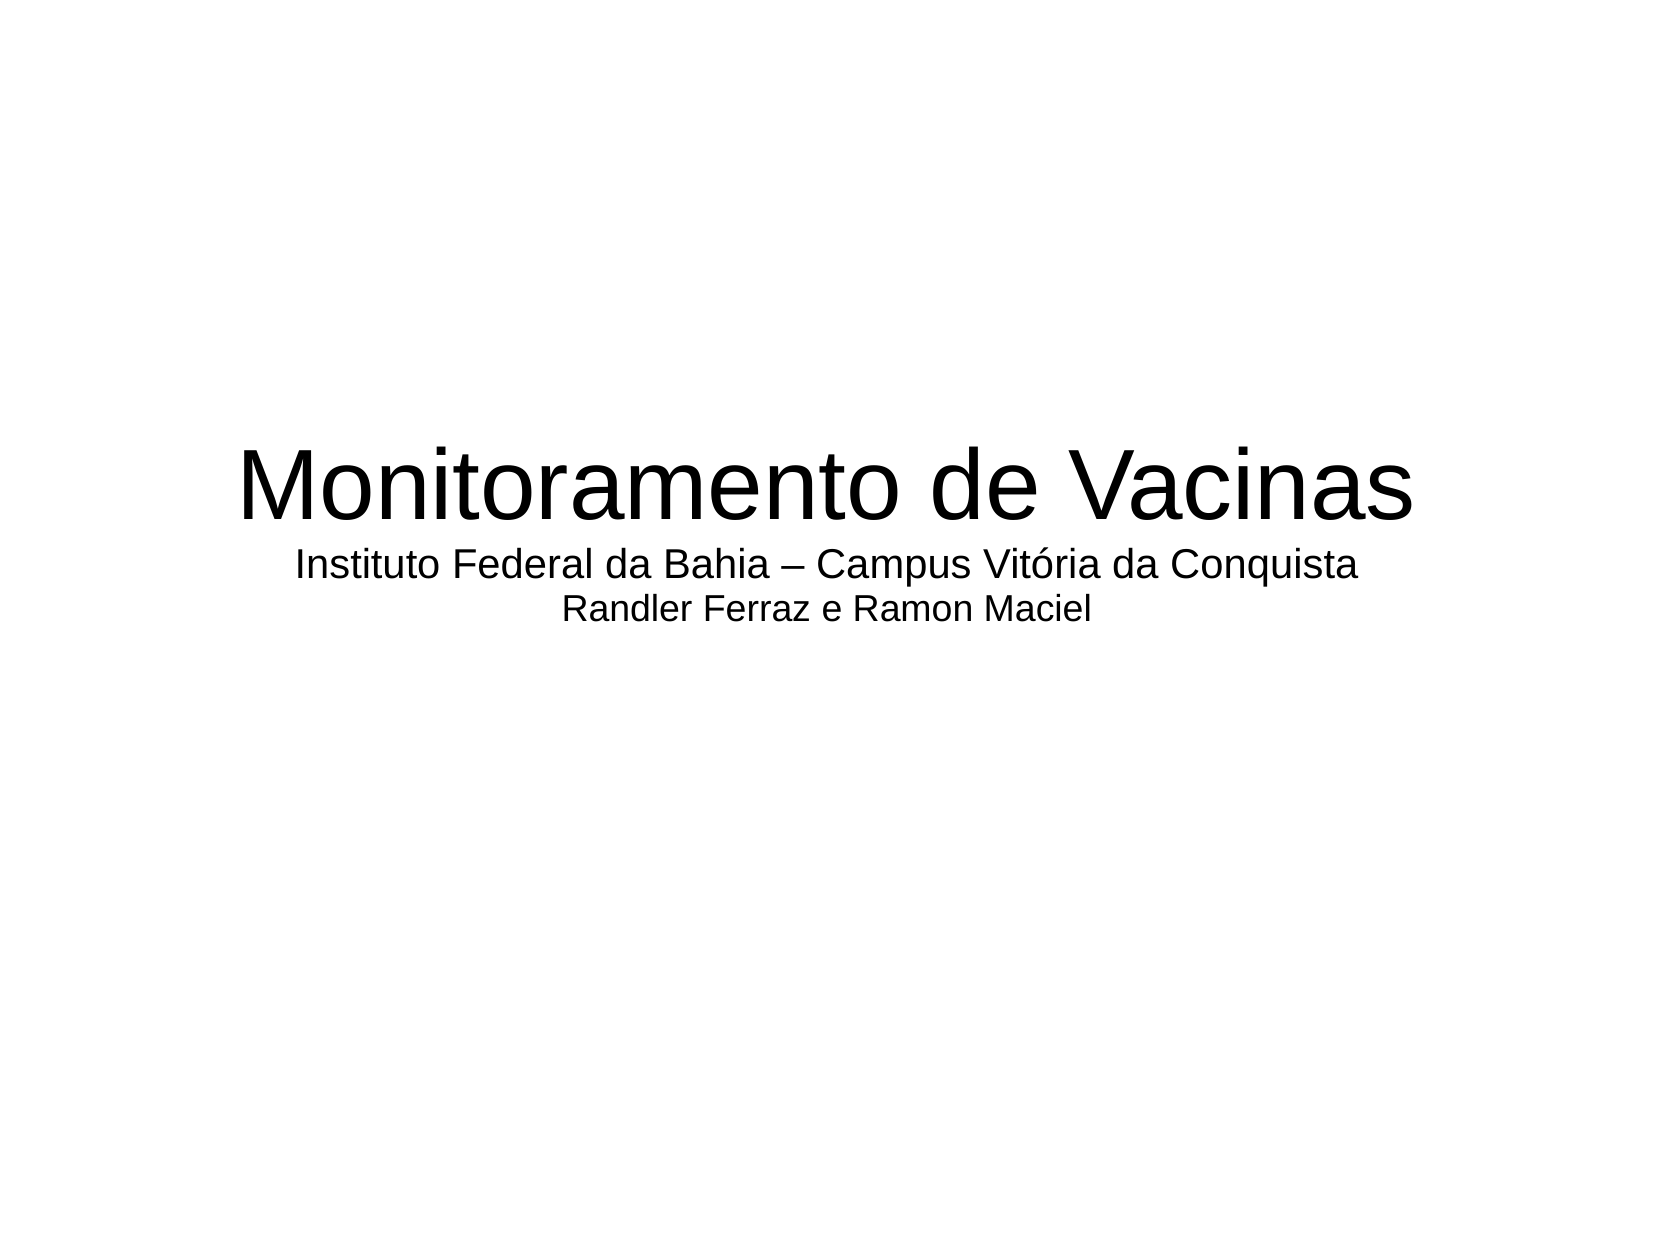

# Monitoramento de Vacinas
Instituto Federal da Bahia – Campus Vitória da Conquista
Randler Ferraz e Ramon Maciel